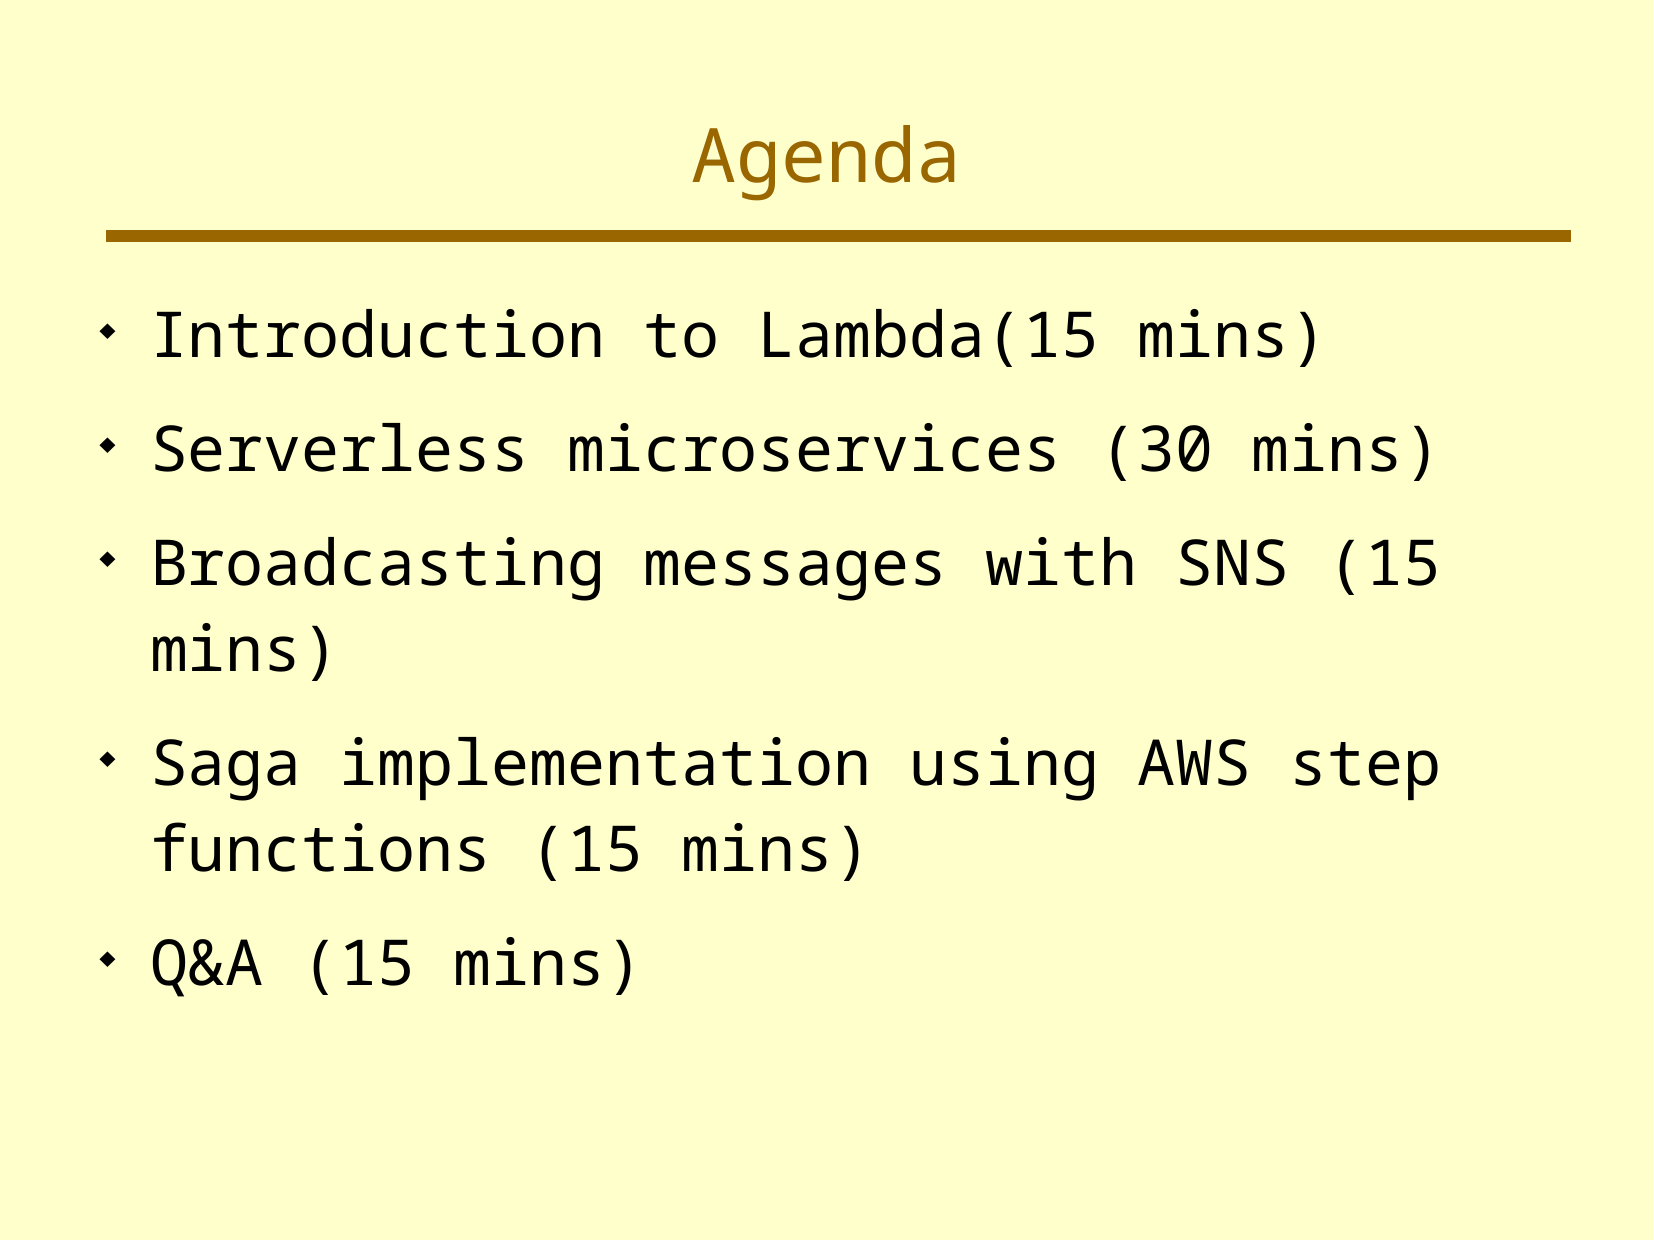

# Agenda
Introduction to Lambda(15 mins)
Serverless microservices (30 mins)
Broadcasting messages with SNS (15 mins)
Saga implementation using AWS step functions (15 mins)
Q&A (15 mins)